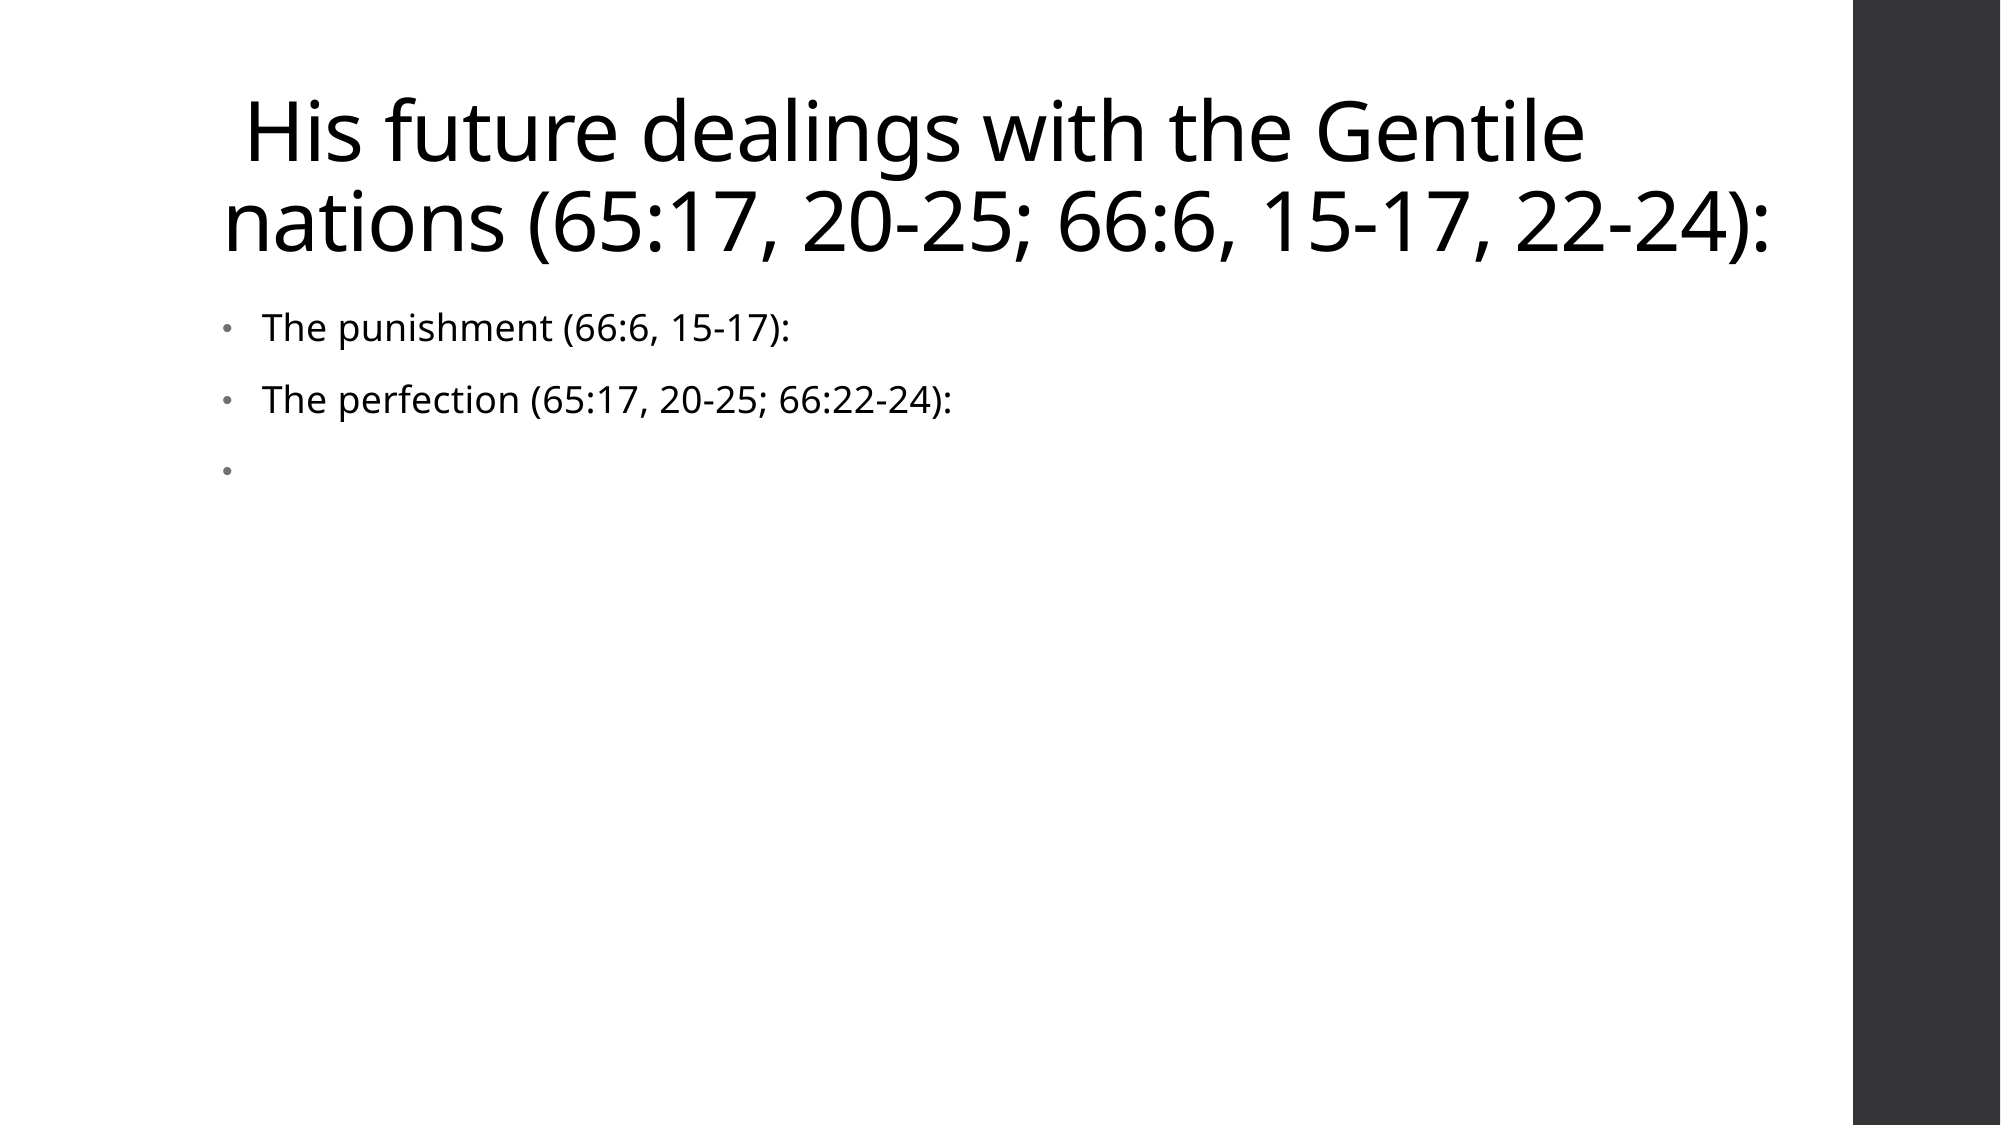

# His future dealings with the Gentile nations (65:17, 20-25; 66:6, 15-17, 22-24):
 The punishment (66:6, 15-17):
 The perfection (65:17, 20-25; 66:22-24):